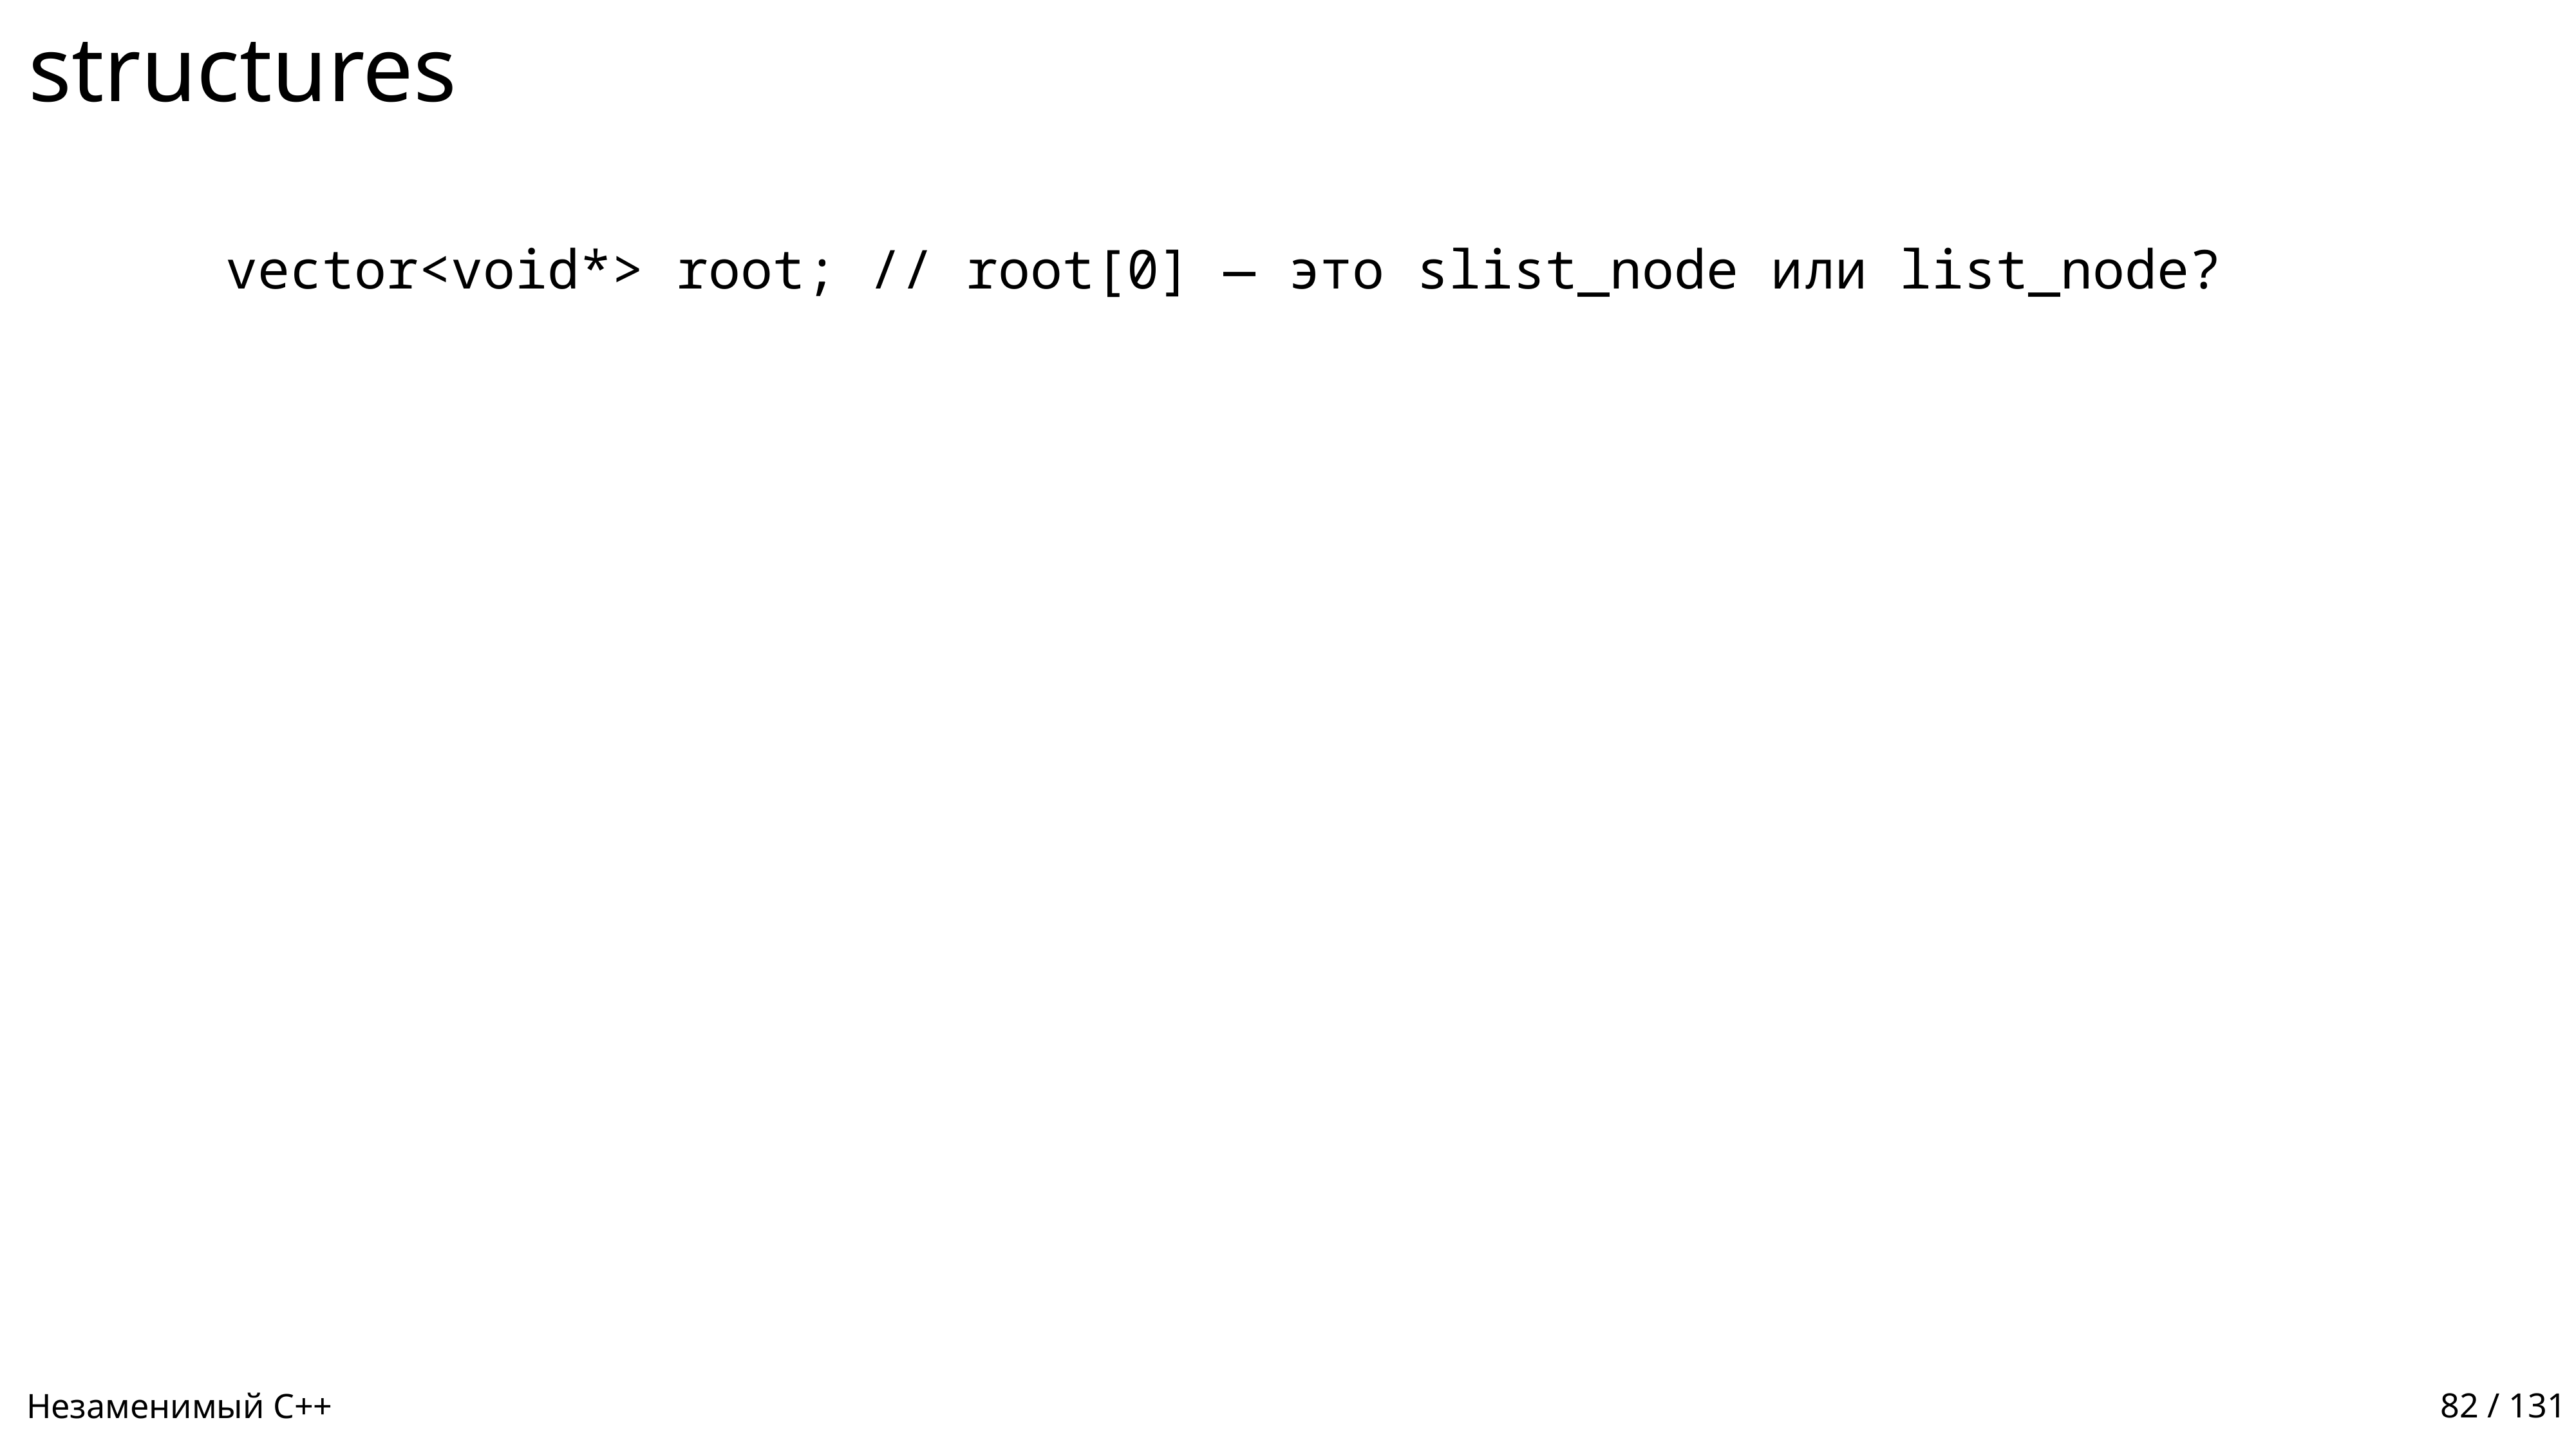

# structures
 vector<void*> root; // root[0] — это slist_node или list_node?
Незаменимый C++